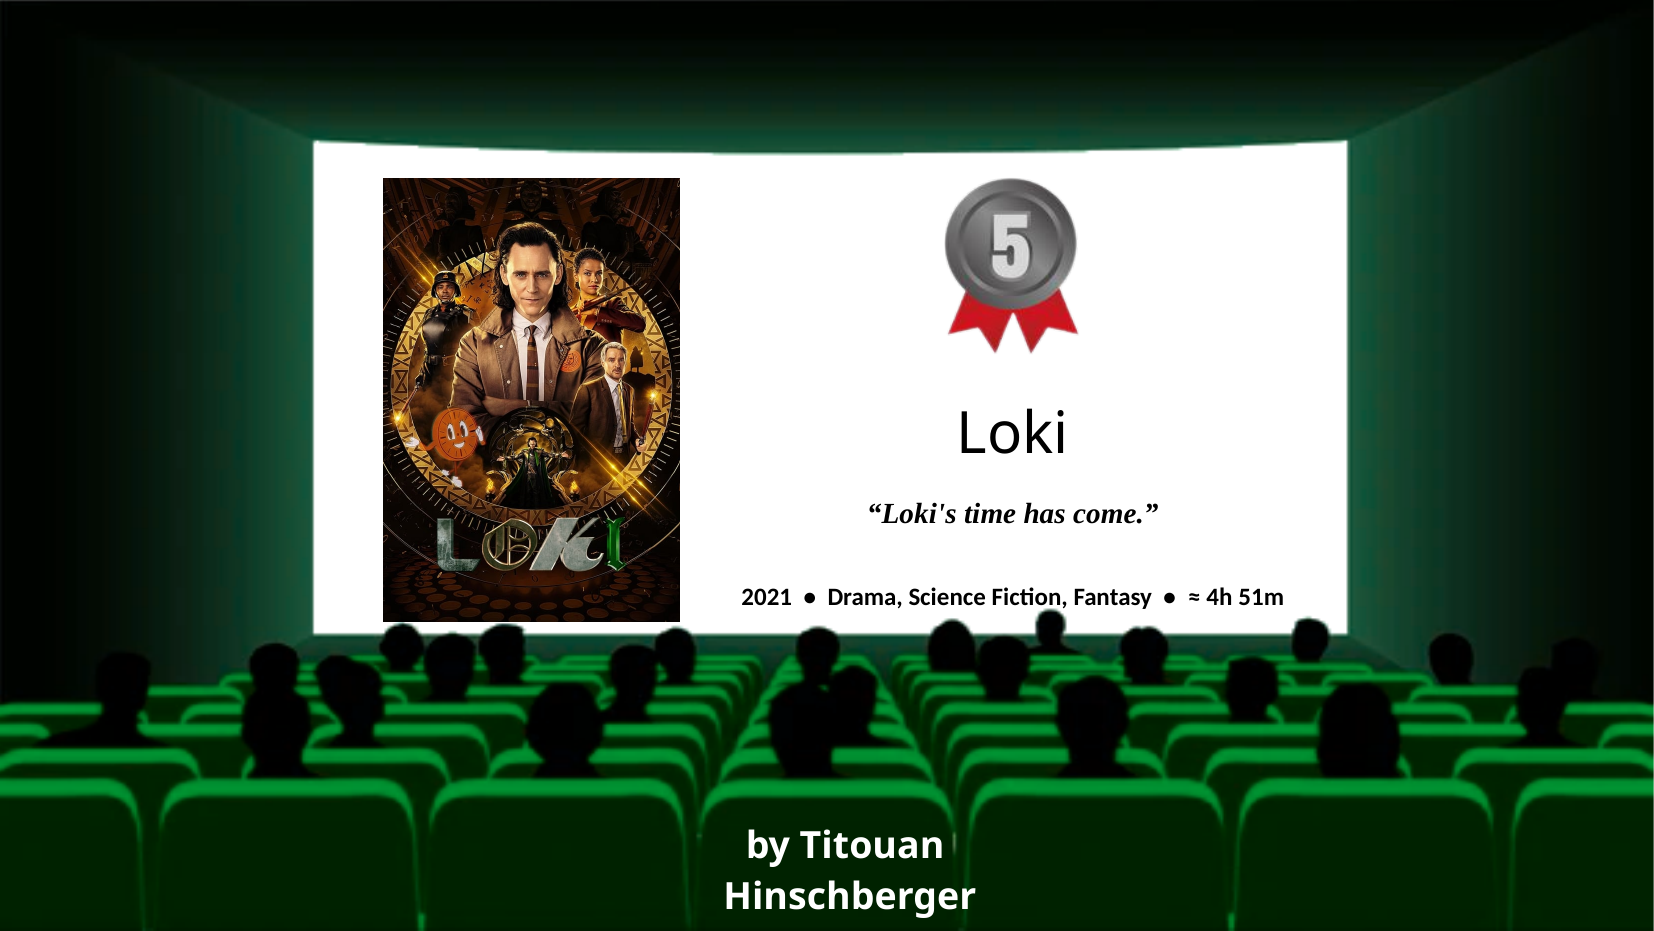

Loki
“Loki's time has come.”
2021 • Drama, Science Fiction, Fantasy • ≈ 4h 51m